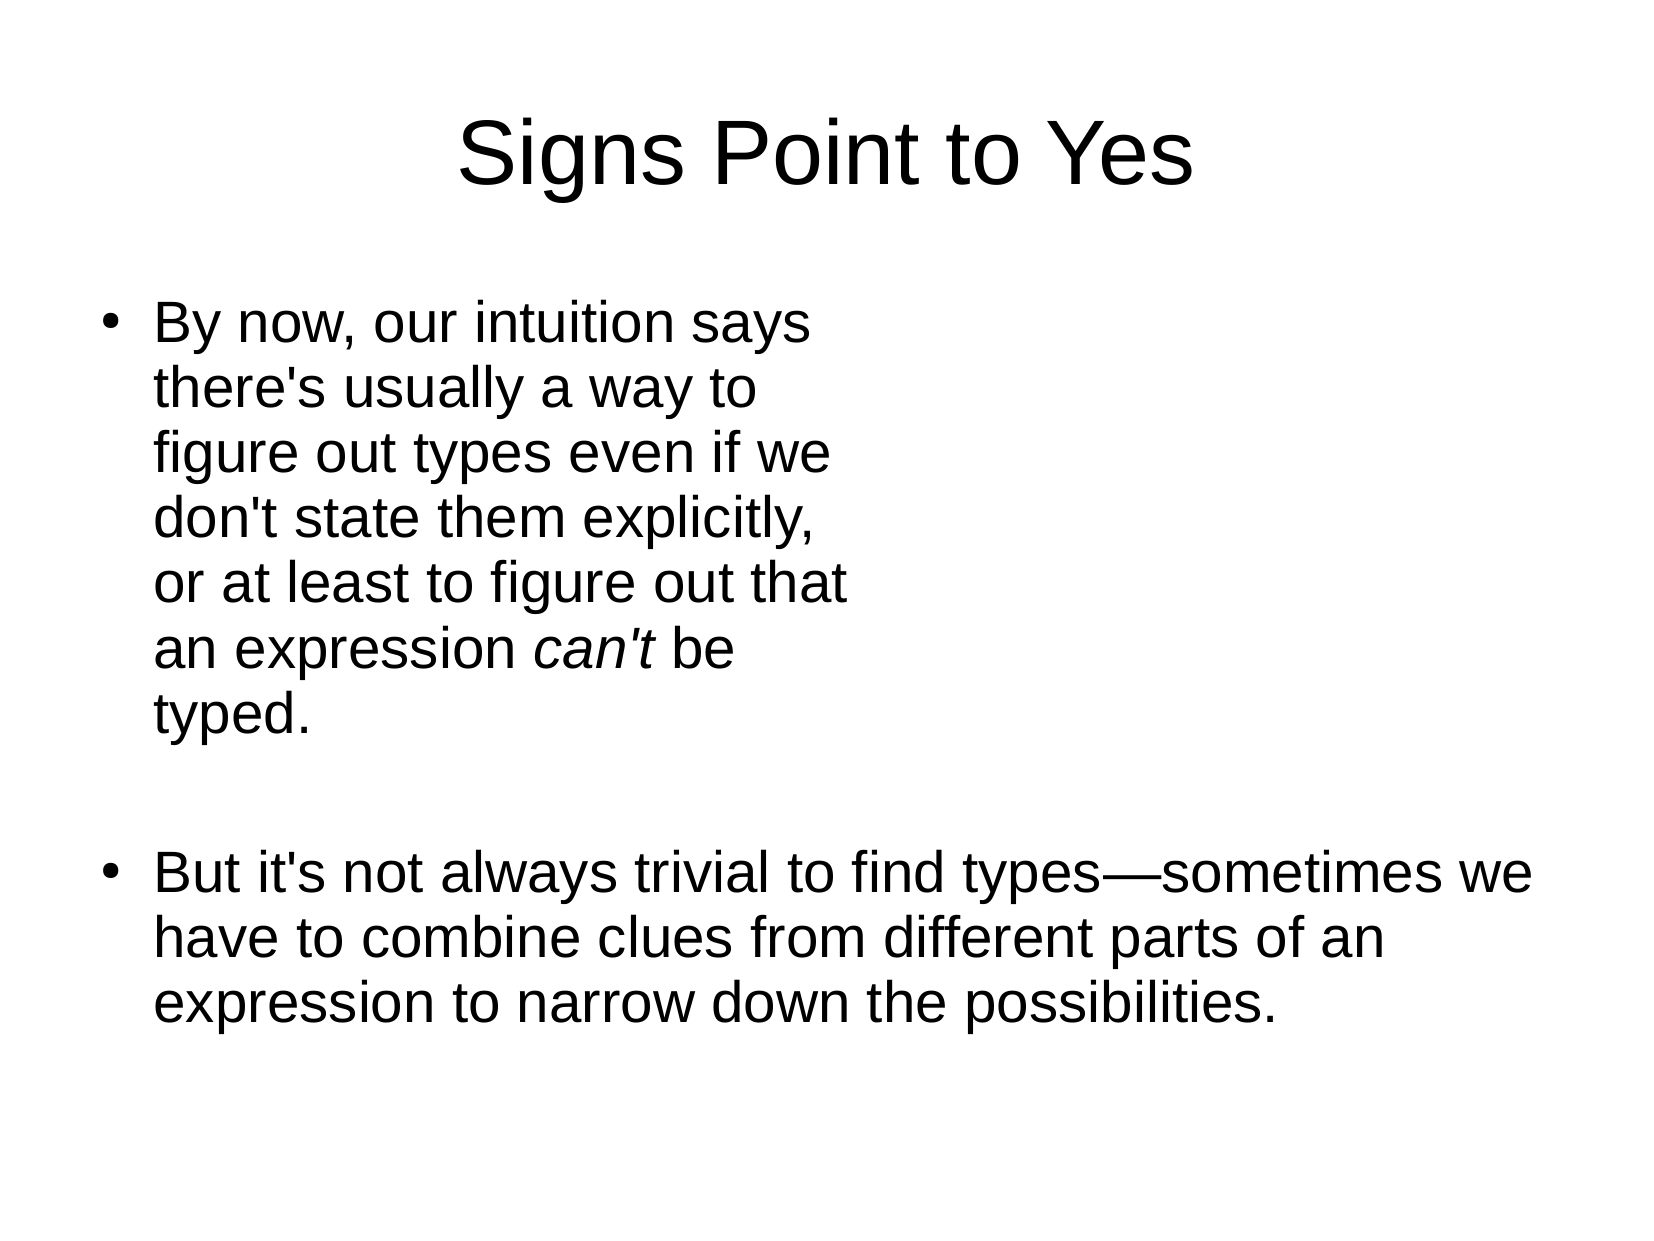

# Signs Point to Yes
By now, our intuition says there's usually a way to figure out types even if we don't state them explicitly, or at least to figure out that an expression can't be typed.
But it's not always trivial to find types—sometimes we have to combine clues from different parts of an expression to narrow down the possibilities.